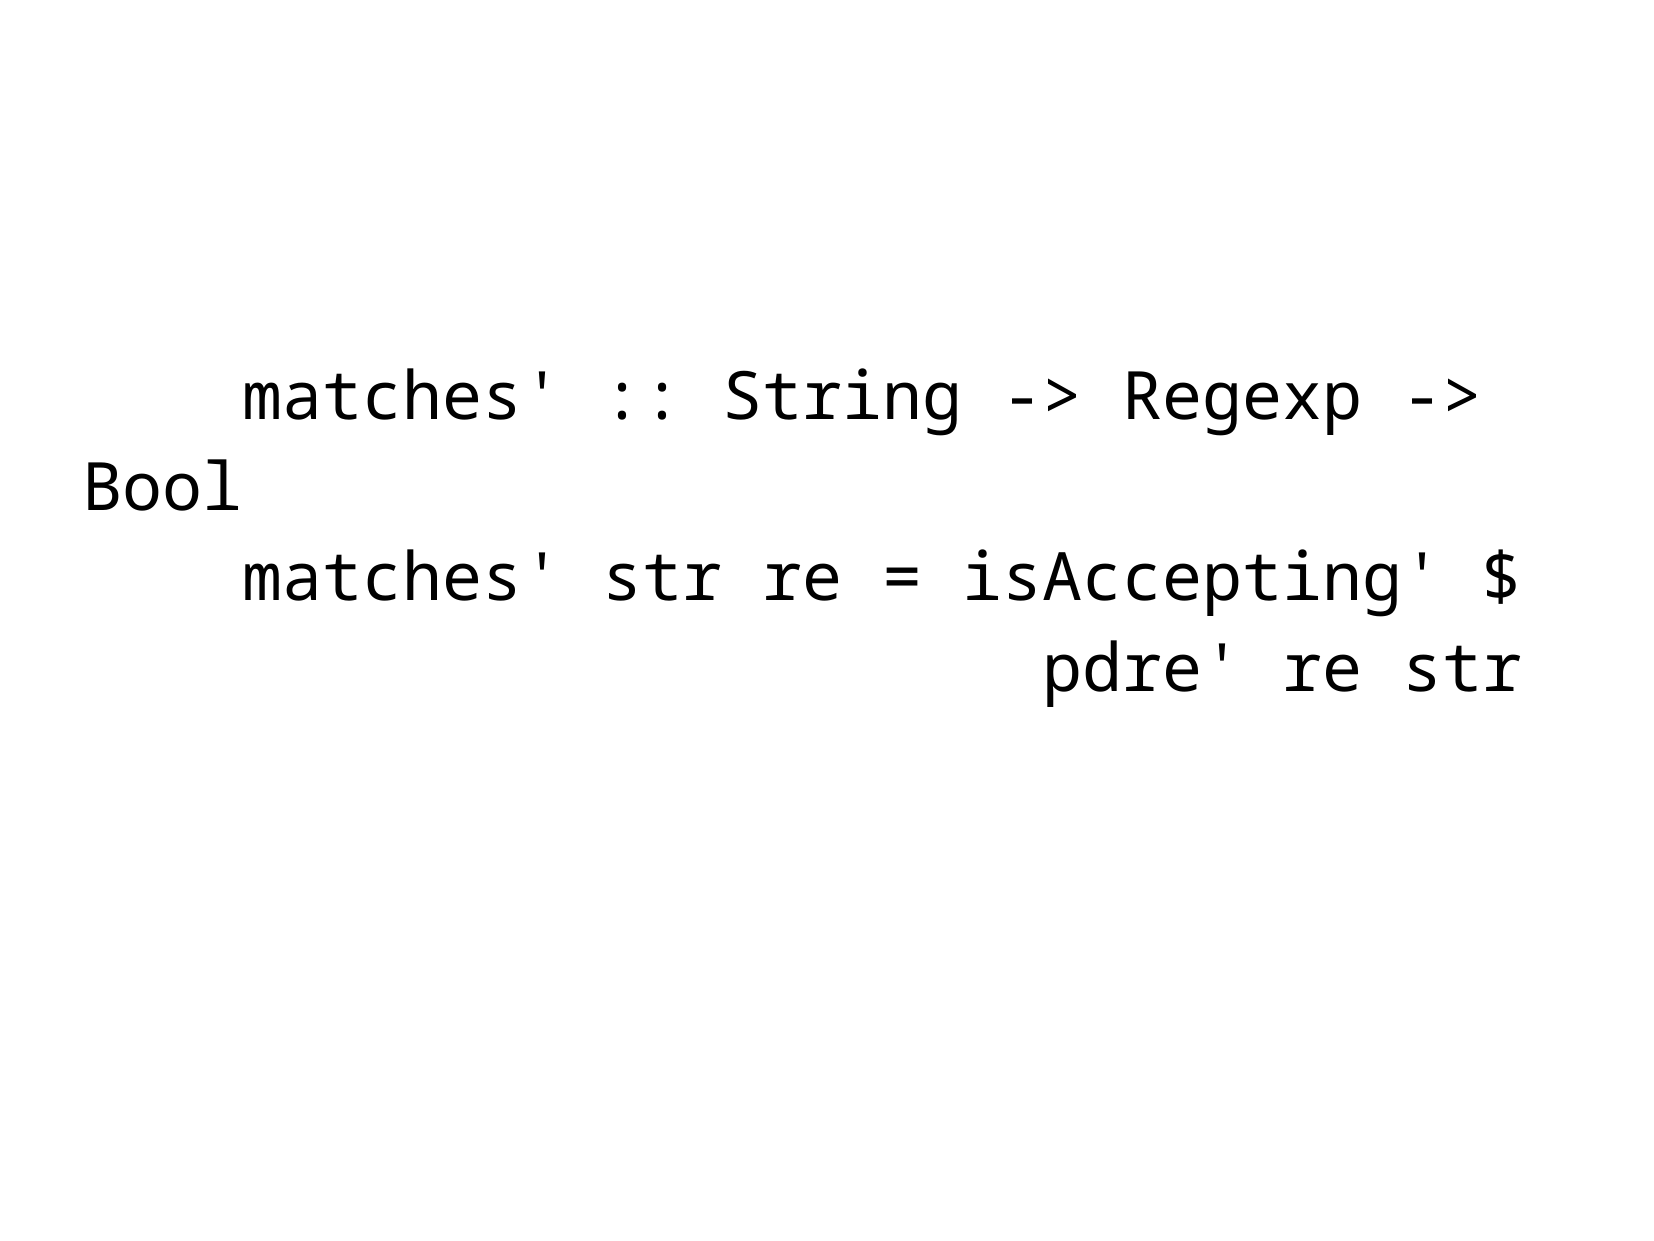

# matches' :: String -> Regexp -> Bool
 matches' str re = isAccepting' $
 pdre' re str